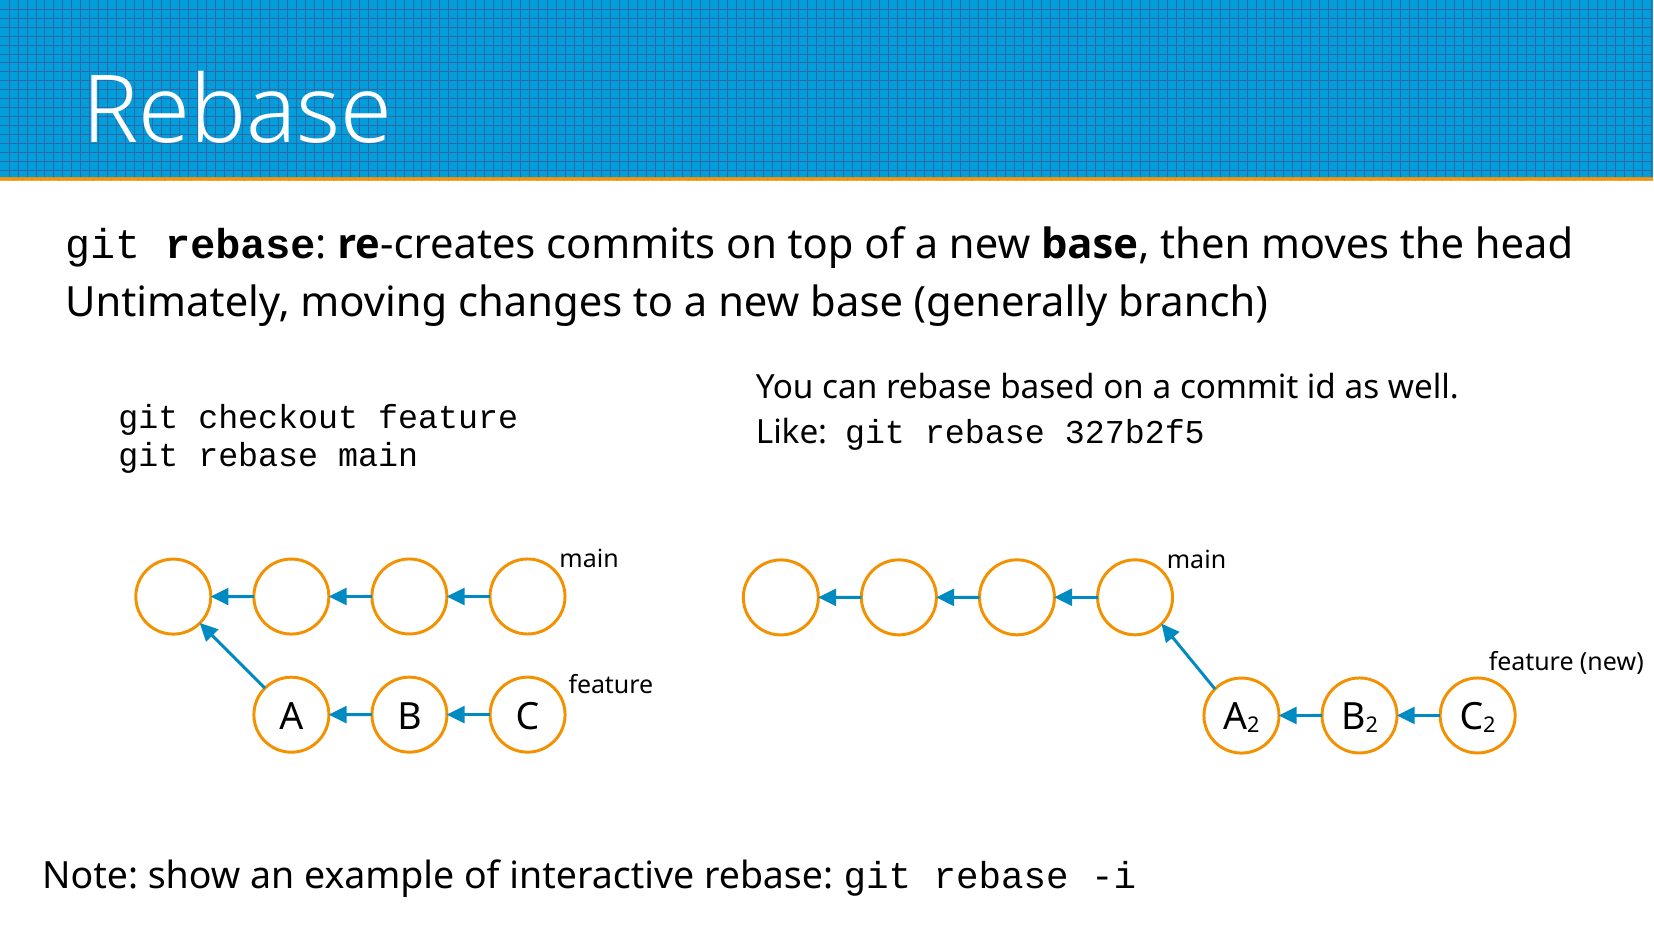

# Rebase
git rebase: re-creates commits on top of a new base, then moves the head
Untimately, moving changes to a new base (generally branch)
You can rebase based on a commit id as well.
Like: git rebase 327b2f5
git checkout feature
git rebase main
main
main
feature (new)
feature
B
C
A
B2
C2
A2
Note: show an example of interactive rebase: git rebase -i